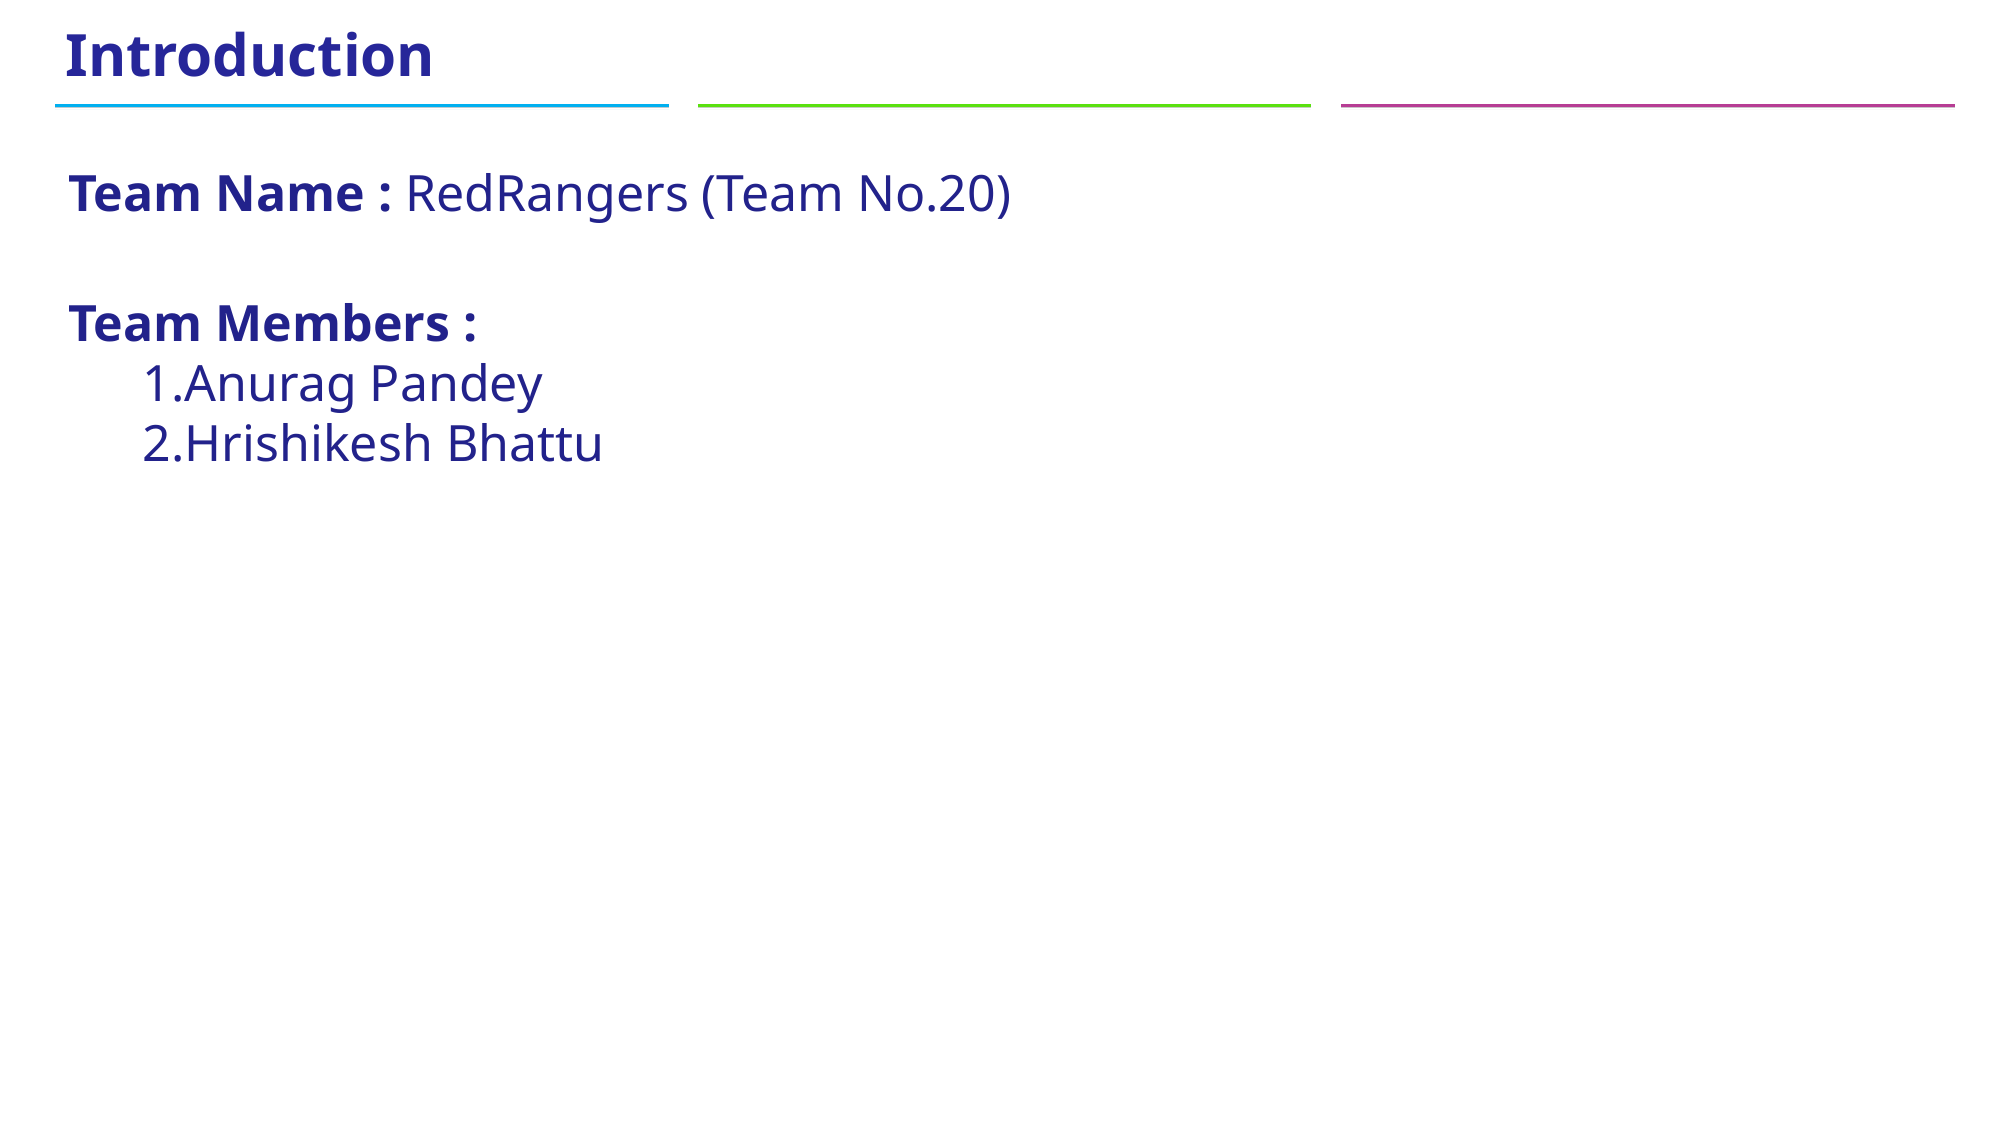

Introduction
Team Name : RedRangers (Team No.20)
Team Members :
	1.Anurag Pandey
	2.Hrishikesh Bhattu